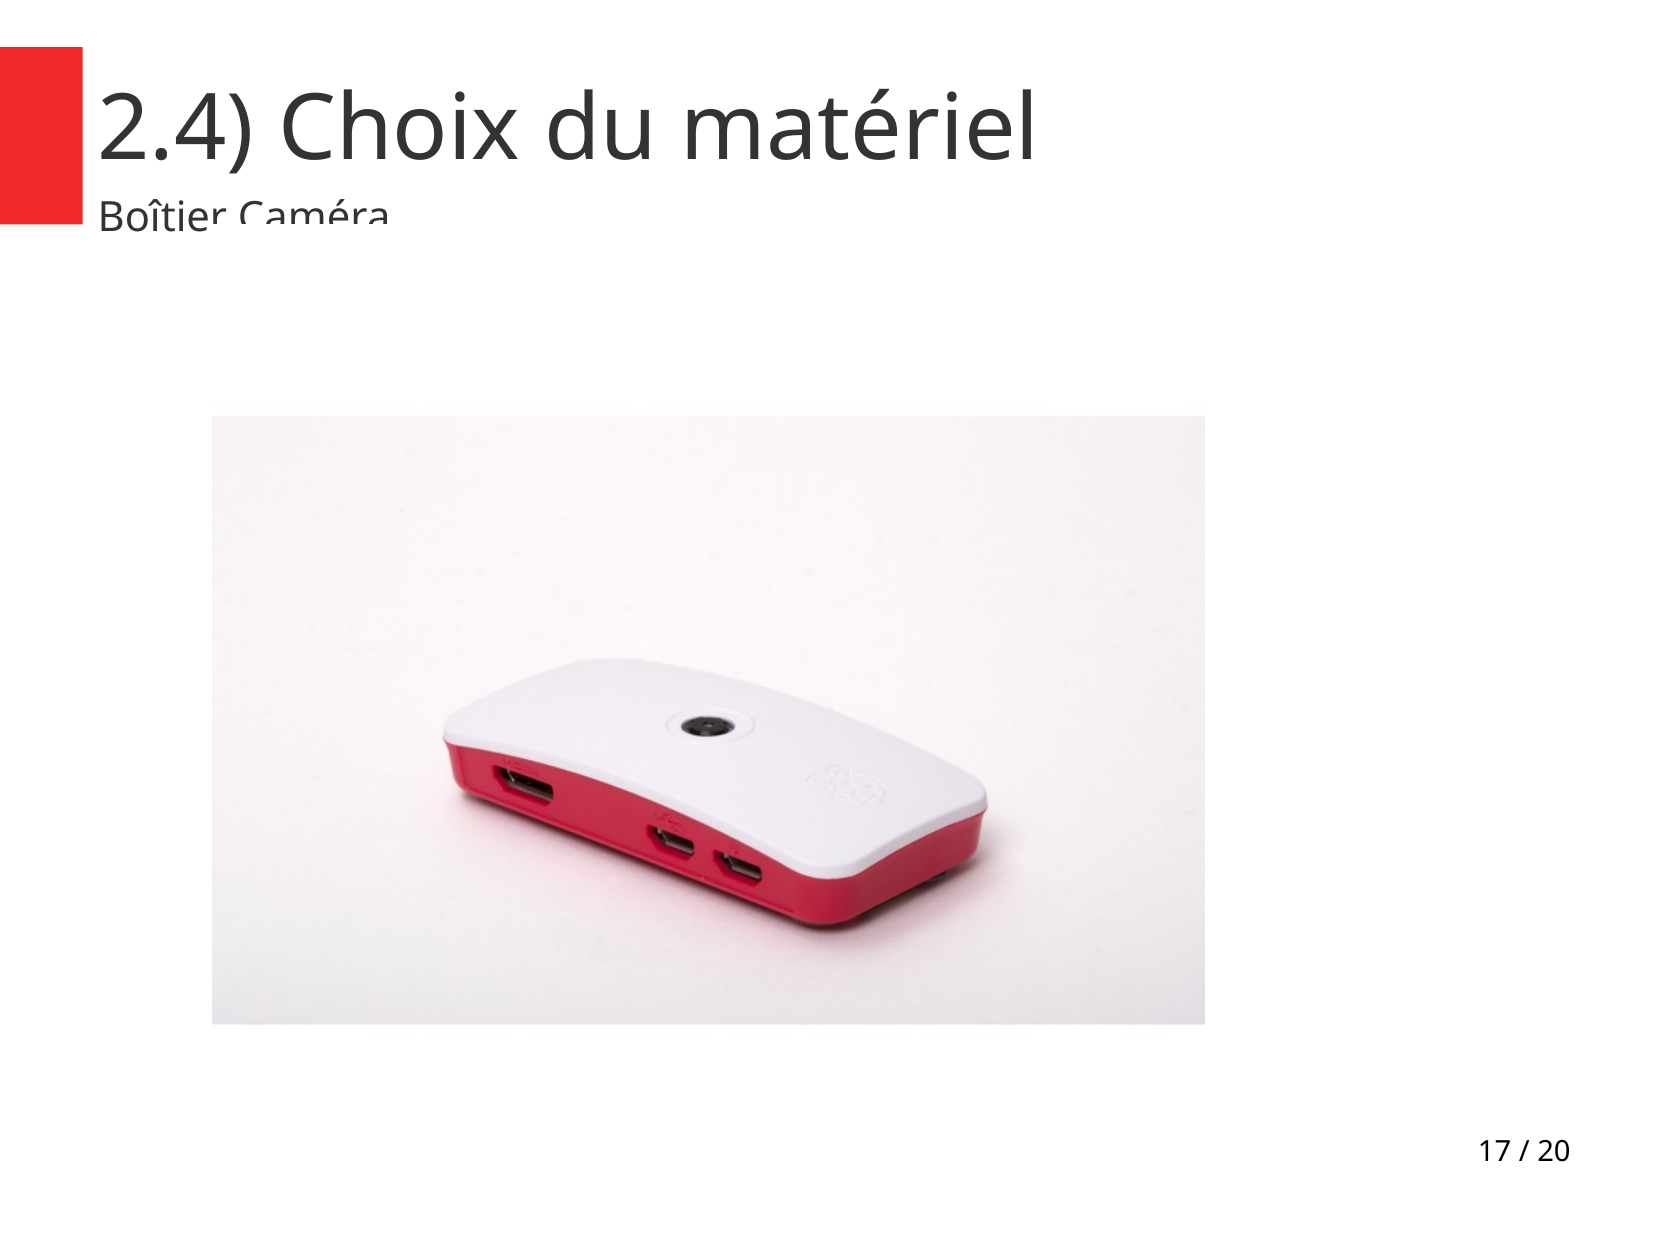

2.4) Choix du matériel
Boîtier Caméra
17